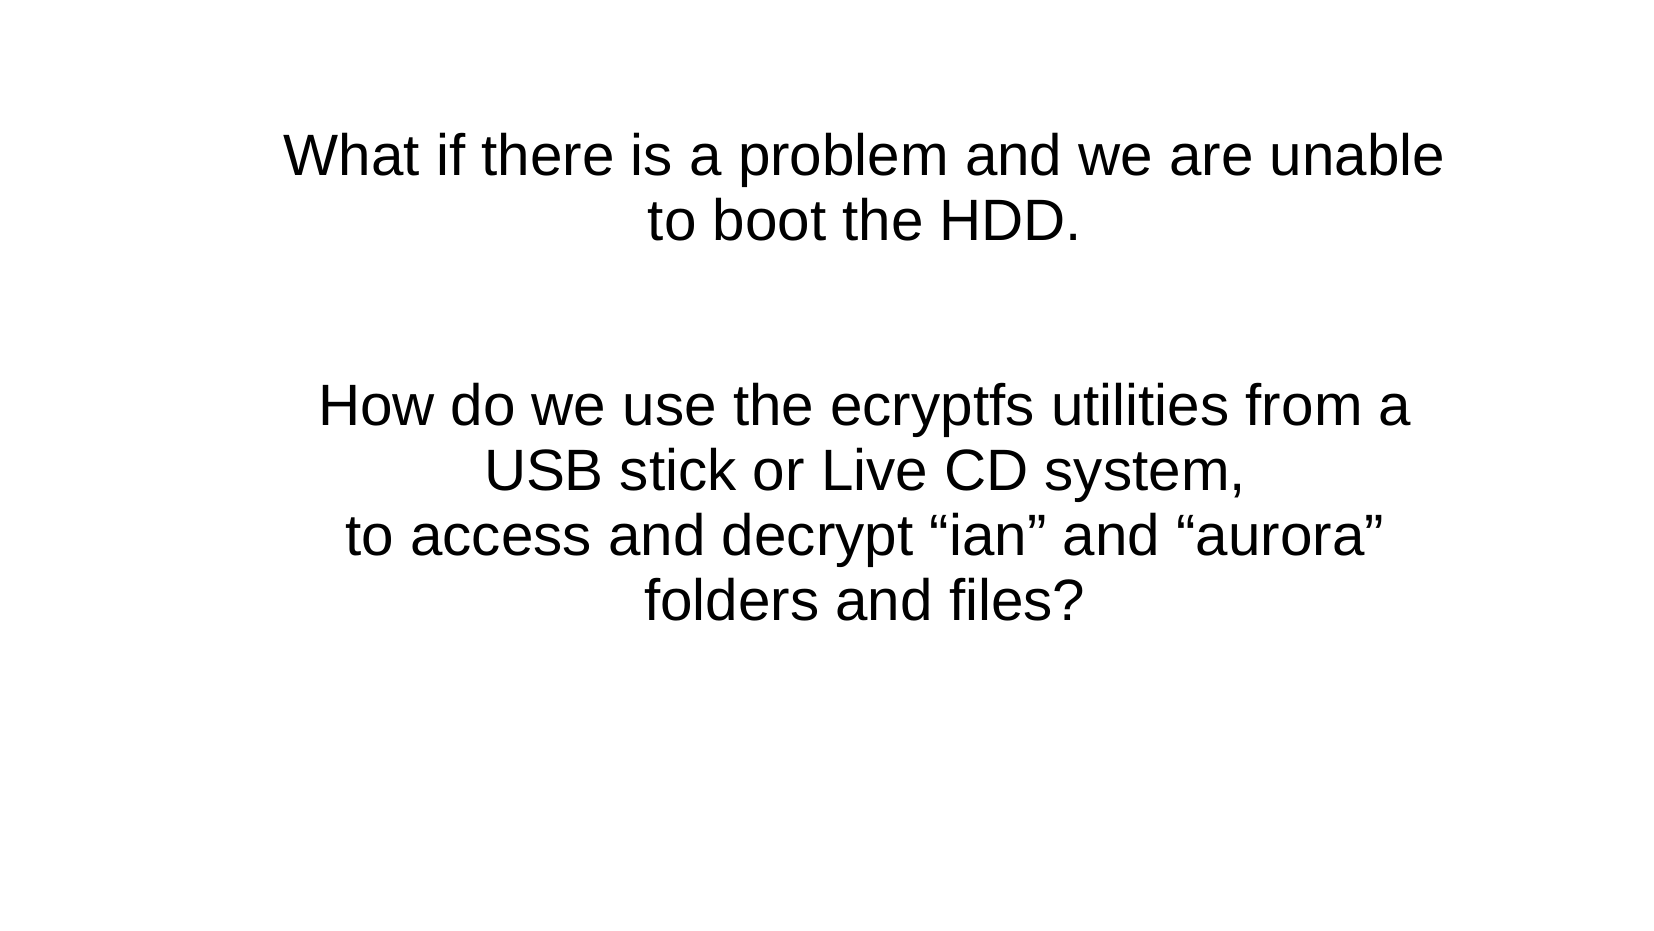

What if there is a problem and we are unable to boot the HDD.
# How do we use the ecryptfs utilities from a USB stick or Live CD system, to access and decrypt “ian” and “aurora” folders and files?